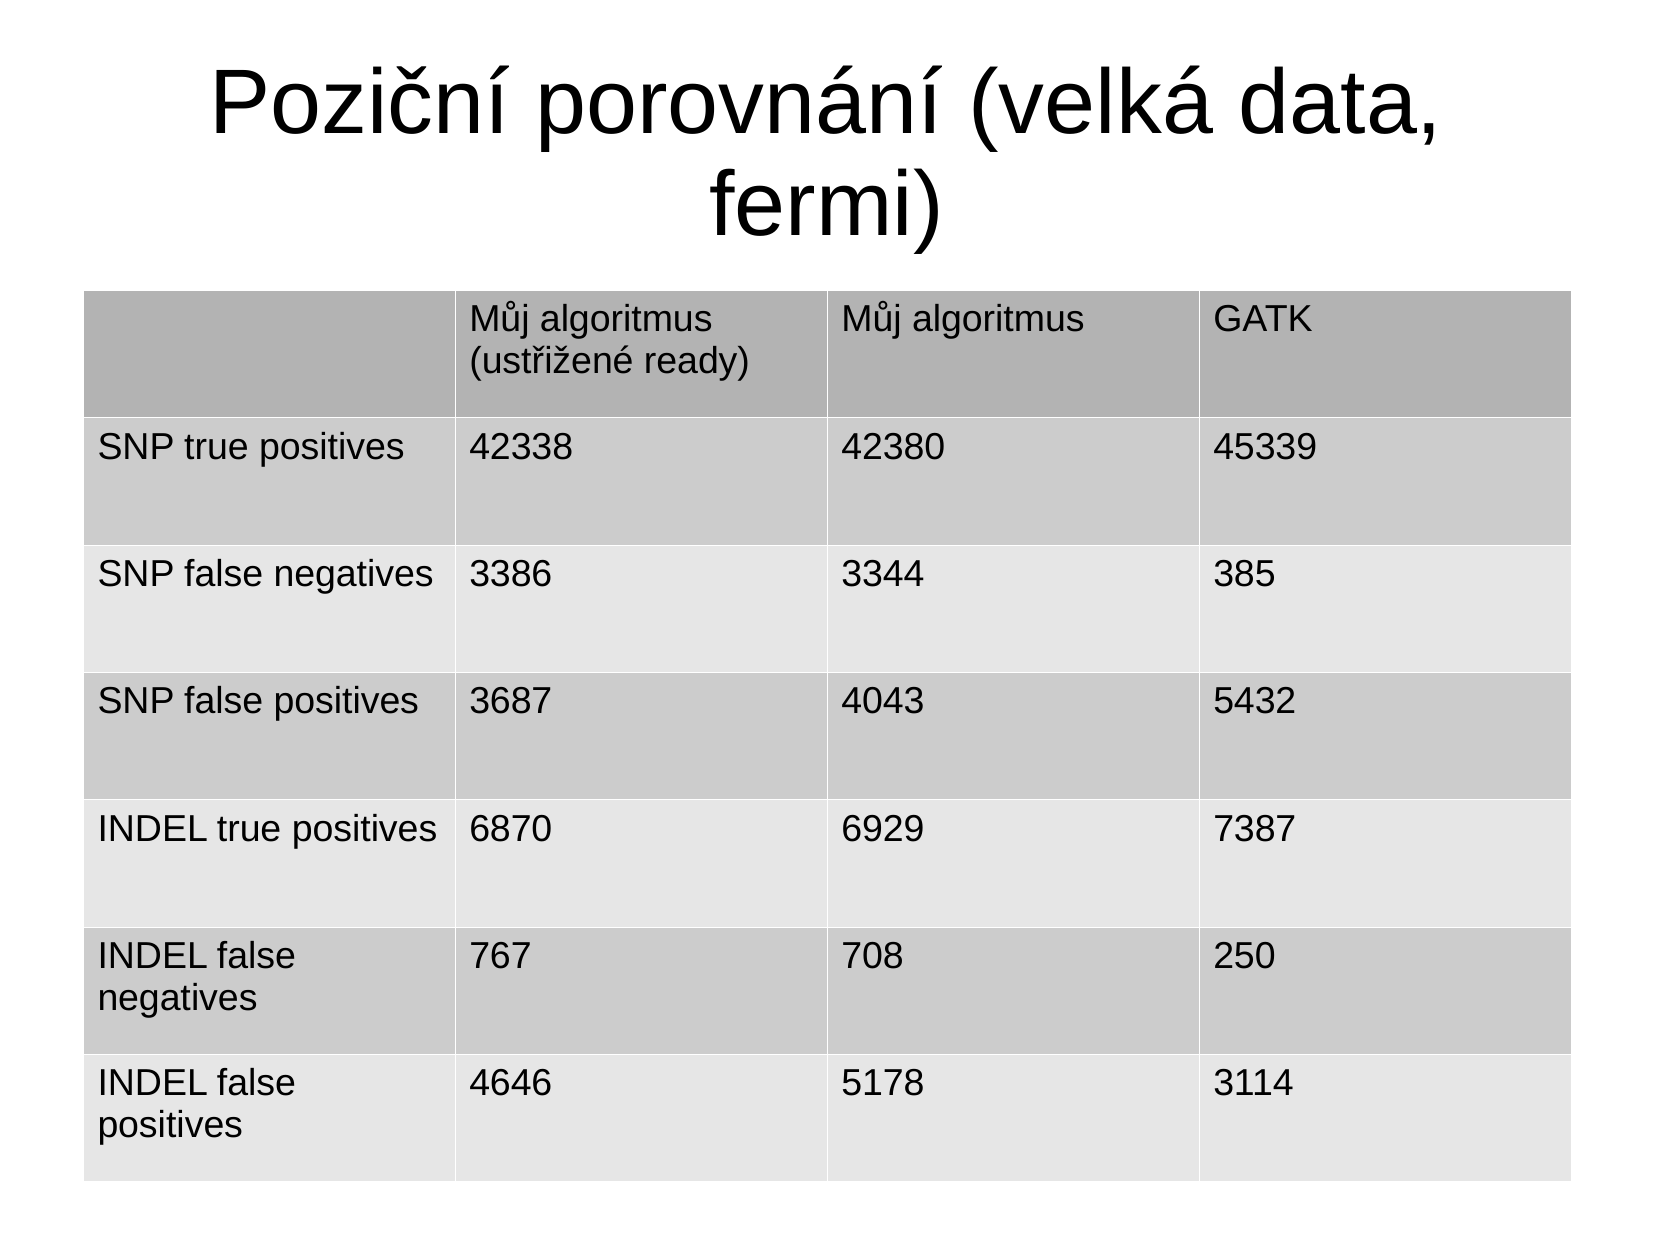

# Poziční porovnání (velká data, fermi)
| | Můj algoritmus (ustřižené ready) | Můj algoritmus | GATK |
| --- | --- | --- | --- |
| SNP true positives | 42338 | 42380 | 45339 |
| SNP false negatives | 3386 | 3344 | 385 |
| SNP false positives | 3687 | 4043 | 5432 |
| INDEL true positives | 6870 | 6929 | 7387 |
| INDEL false negatives | 767 | 708 | 250 |
| INDEL false positives | 4646 | 5178 | 3114 |